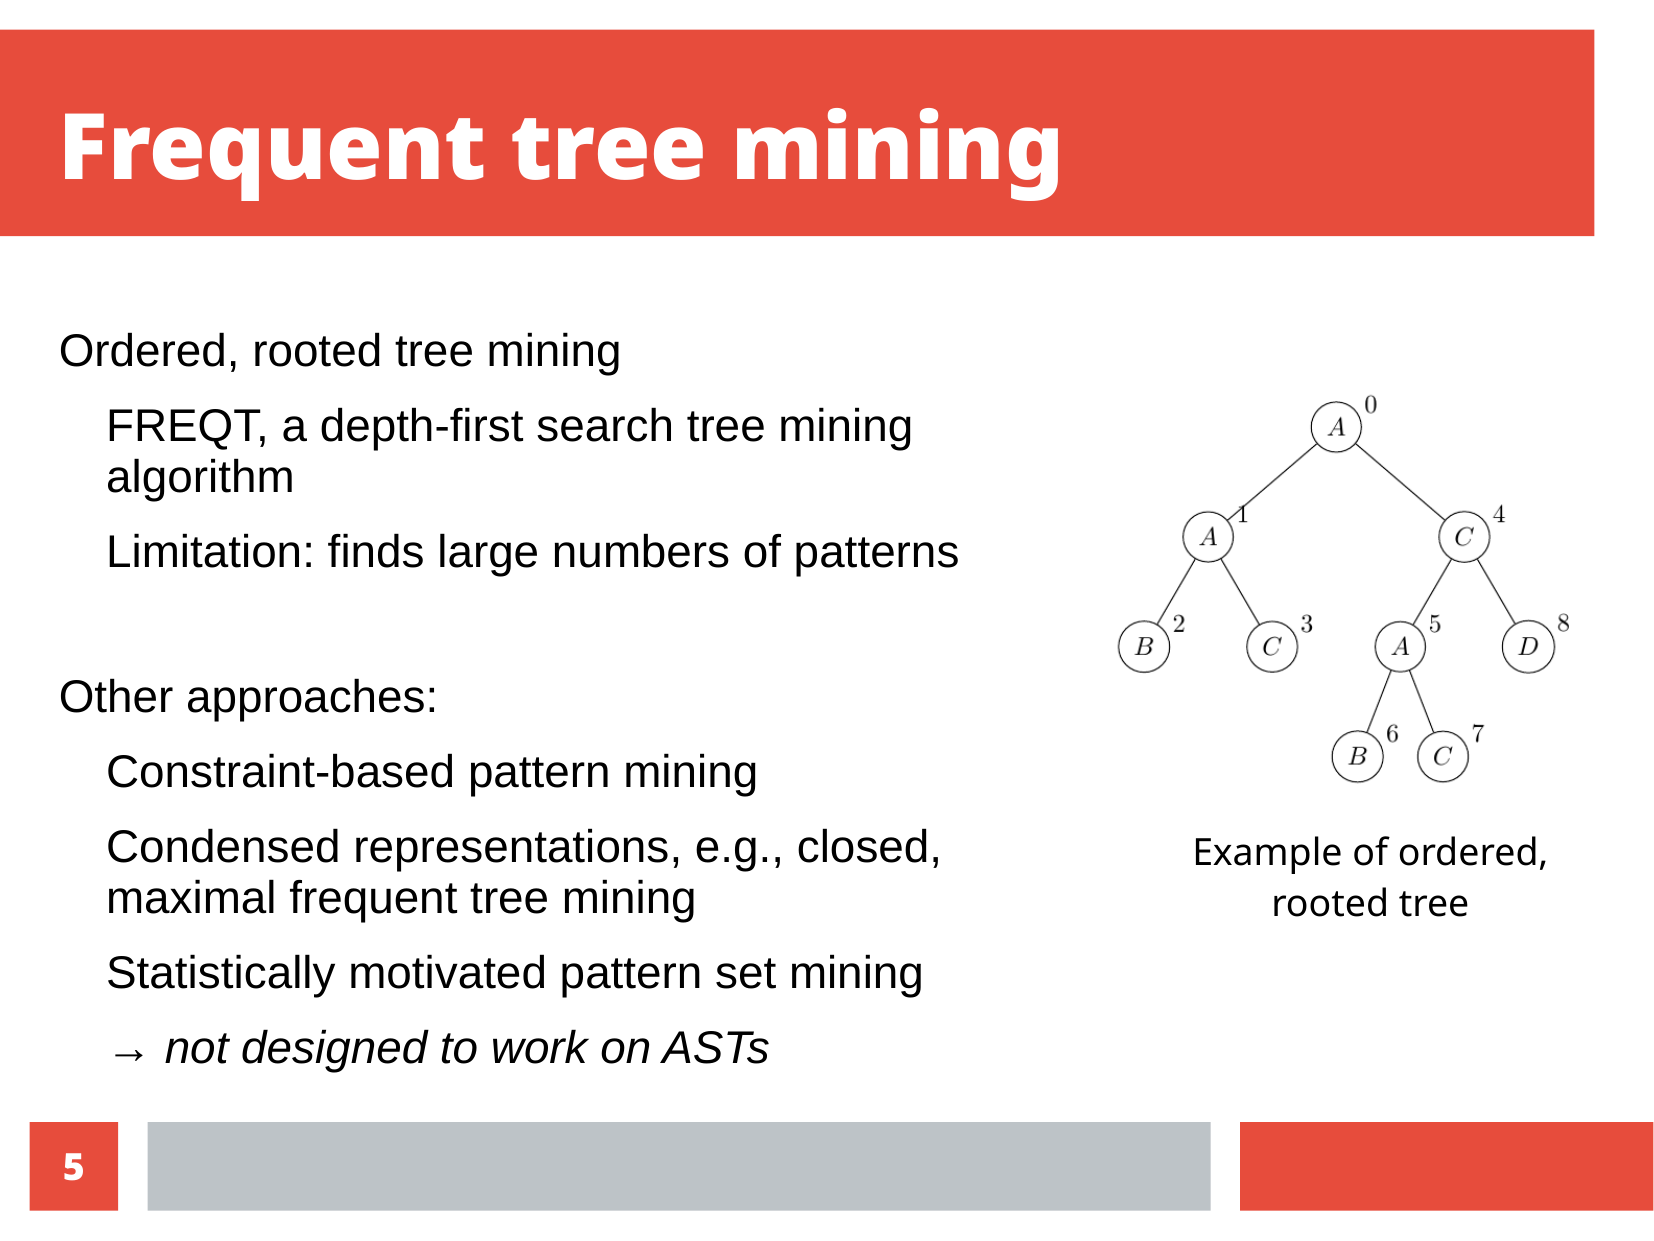

# Frequent tree mining
Ordered, rooted tree mining
FREQT, a depth-first search tree mining algorithm
Limitation: finds large numbers of patterns
Other approaches:
Constraint-based pattern mining
Condensed representations, e.g., closed, maximal frequent tree mining
Statistically motivated pattern set mining
→ not designed to work on ASTs
Example of ordered, rooted tree
5